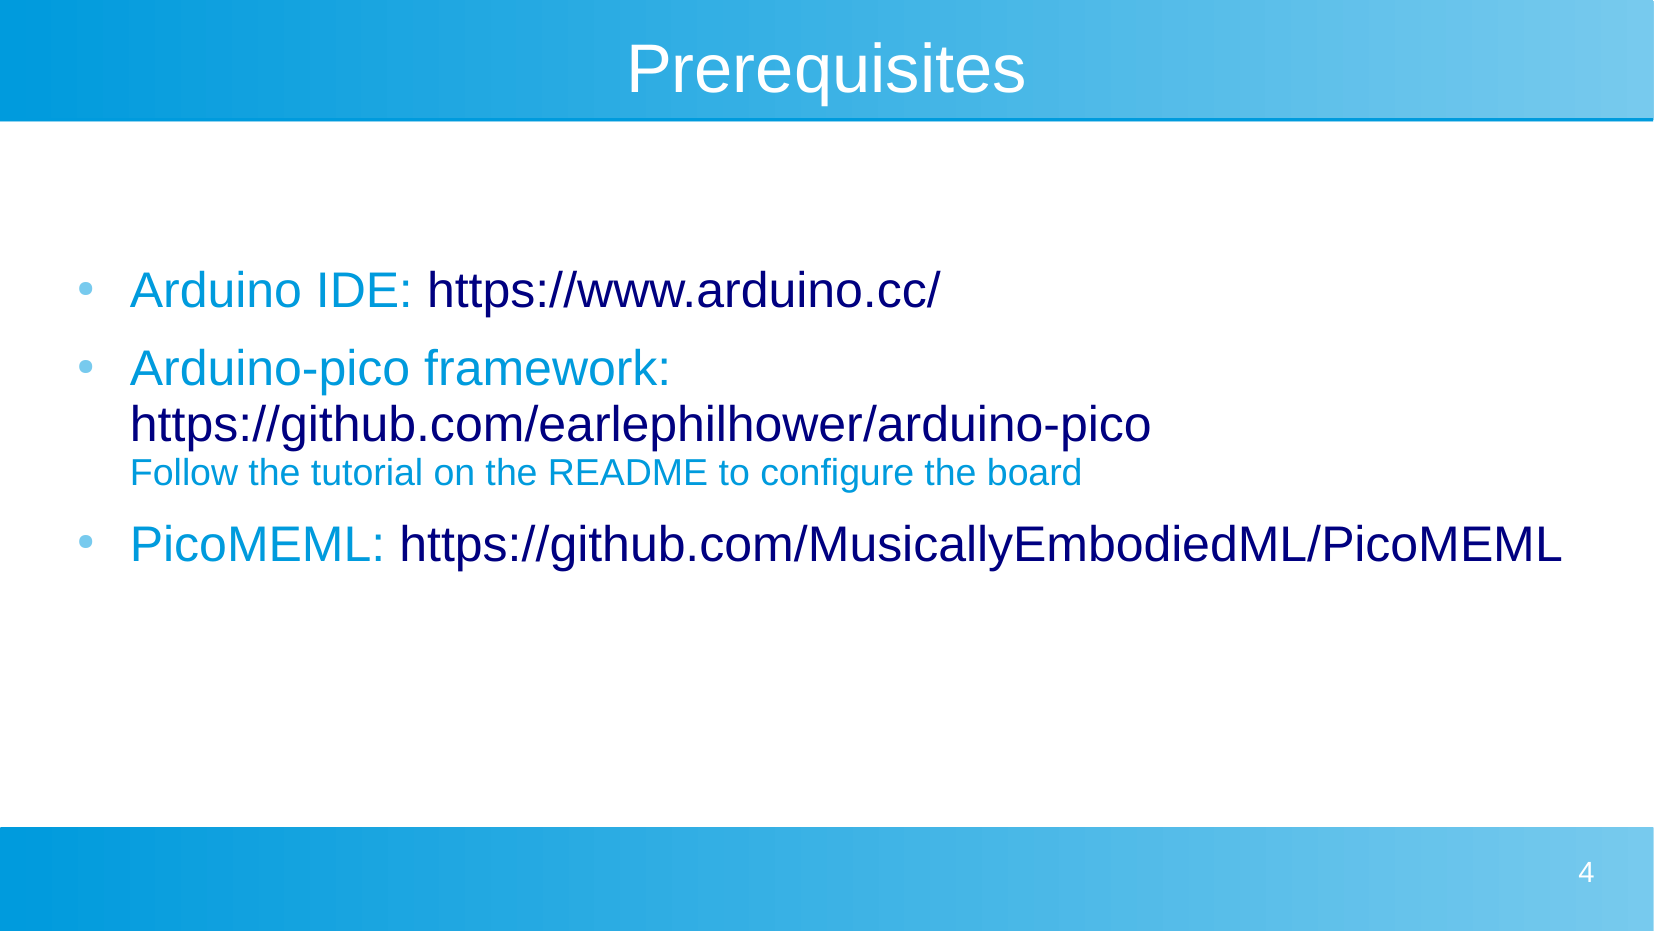

# Prerequisites
Arduino IDE: https://www.arduino.cc/
Arduino-pico framework: https://github.com/earlephilhower/arduino-pico
Follow the tutorial on the README to configure the board
PicoMEML: https://github.com/MusicallyEmbodiedML/PicoMEML
4